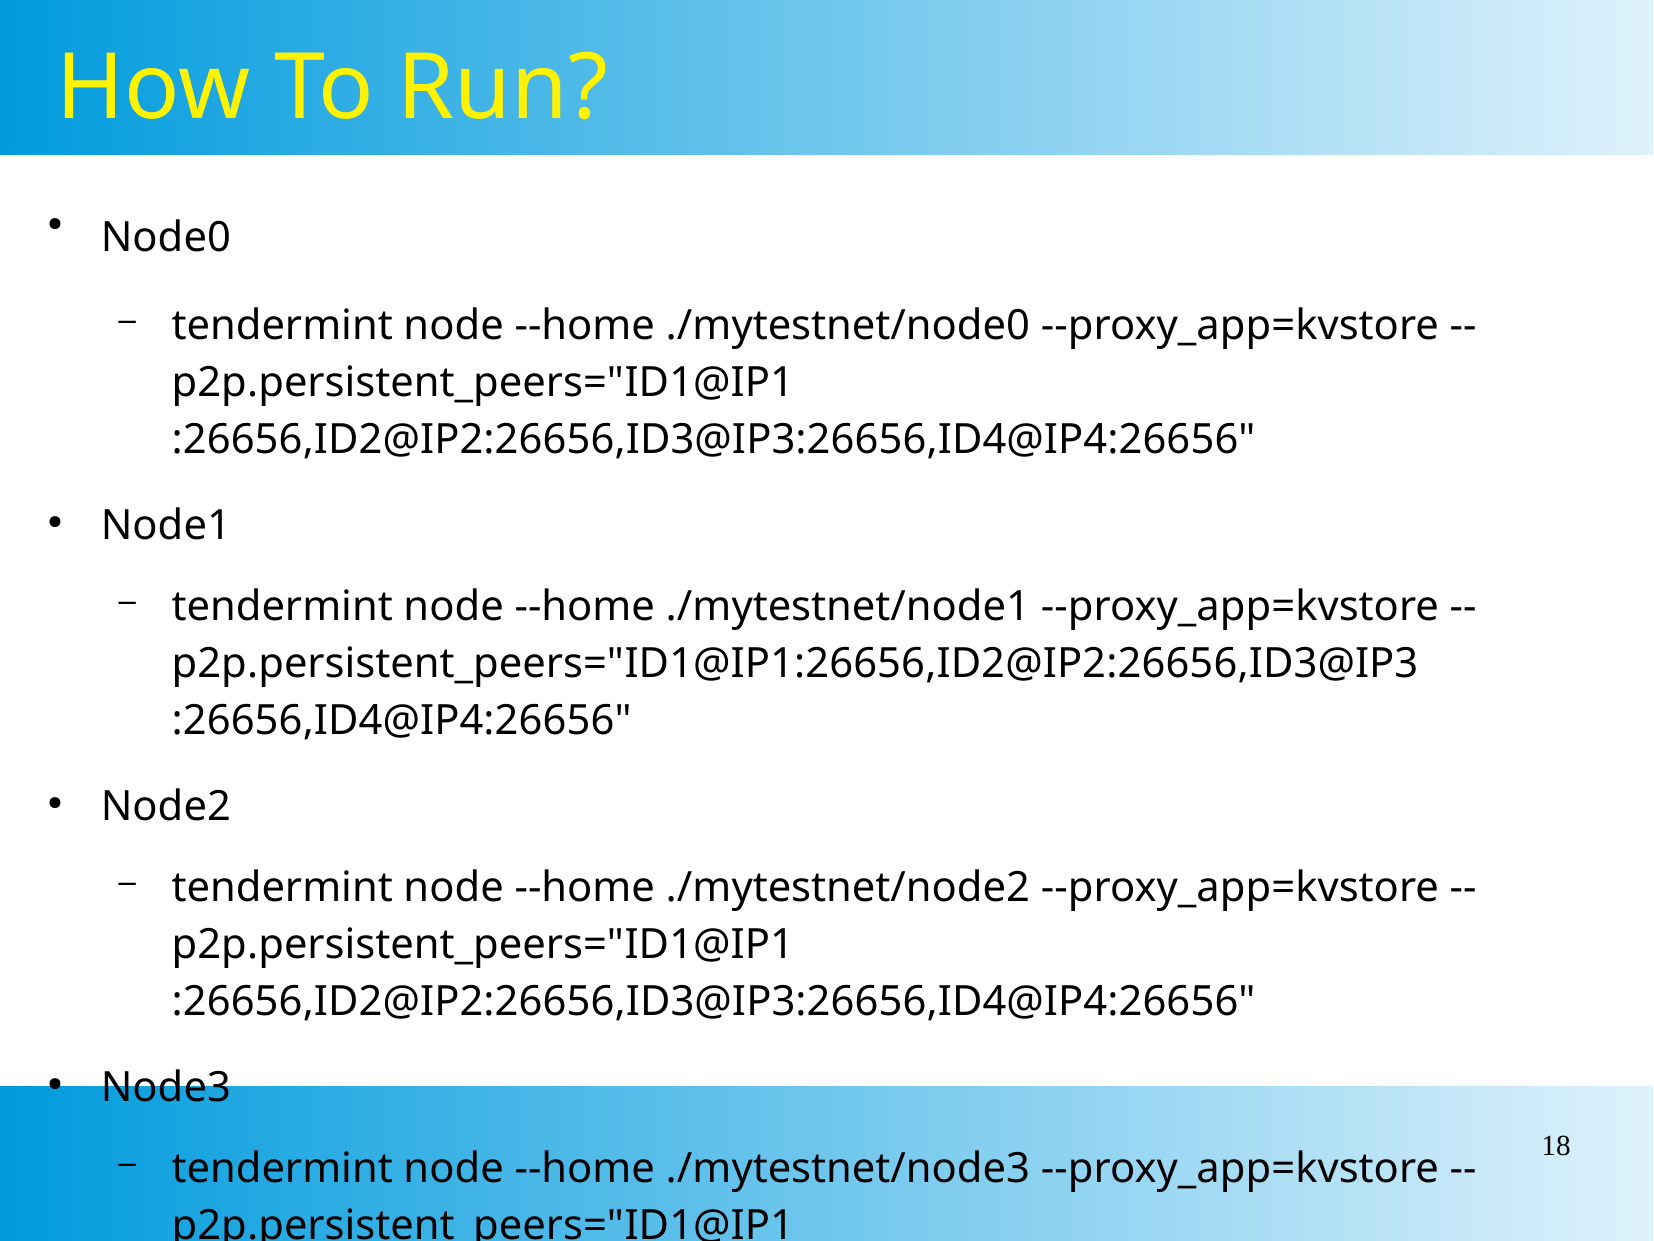

# How To Run?
Node0
tendermint node --home ./mytestnet/node0 --proxy_app=kvstore --p2p.persistent_peers="ID1@IP1:26656,ID2@IP2:26656,ID3@IP3:26656,ID4@IP4:26656"
Node1
tendermint node --home ./mytestnet/node1 --proxy_app=kvstore --p2p.persistent_peers="ID1@IP1:26656,ID2@IP2:26656,ID3@IP3:26656,ID4@IP4:26656"
Node2
tendermint node --home ./mytestnet/node2 --proxy_app=kvstore --p2p.persistent_peers="ID1@IP1:26656,ID2@IP2:26656,ID3@IP3:26656,ID4@IP4:26656"
Node3
tendermint node --home ./mytestnet/node3 --proxy_app=kvstore --p2p.persistent_peers="ID1@IP1:26656,ID2@IP2:26656,ID3@IP3:26656,ID4@IP4:26656"
Or in config.toml : persistent_peers = "ID1@IP1:26656,ID2@IP2:26656,ID3@IP3:26656,ID4@IP4:26656"
tendermint node --home ./mytestnet/node3 --proxy_app=kvstore
18